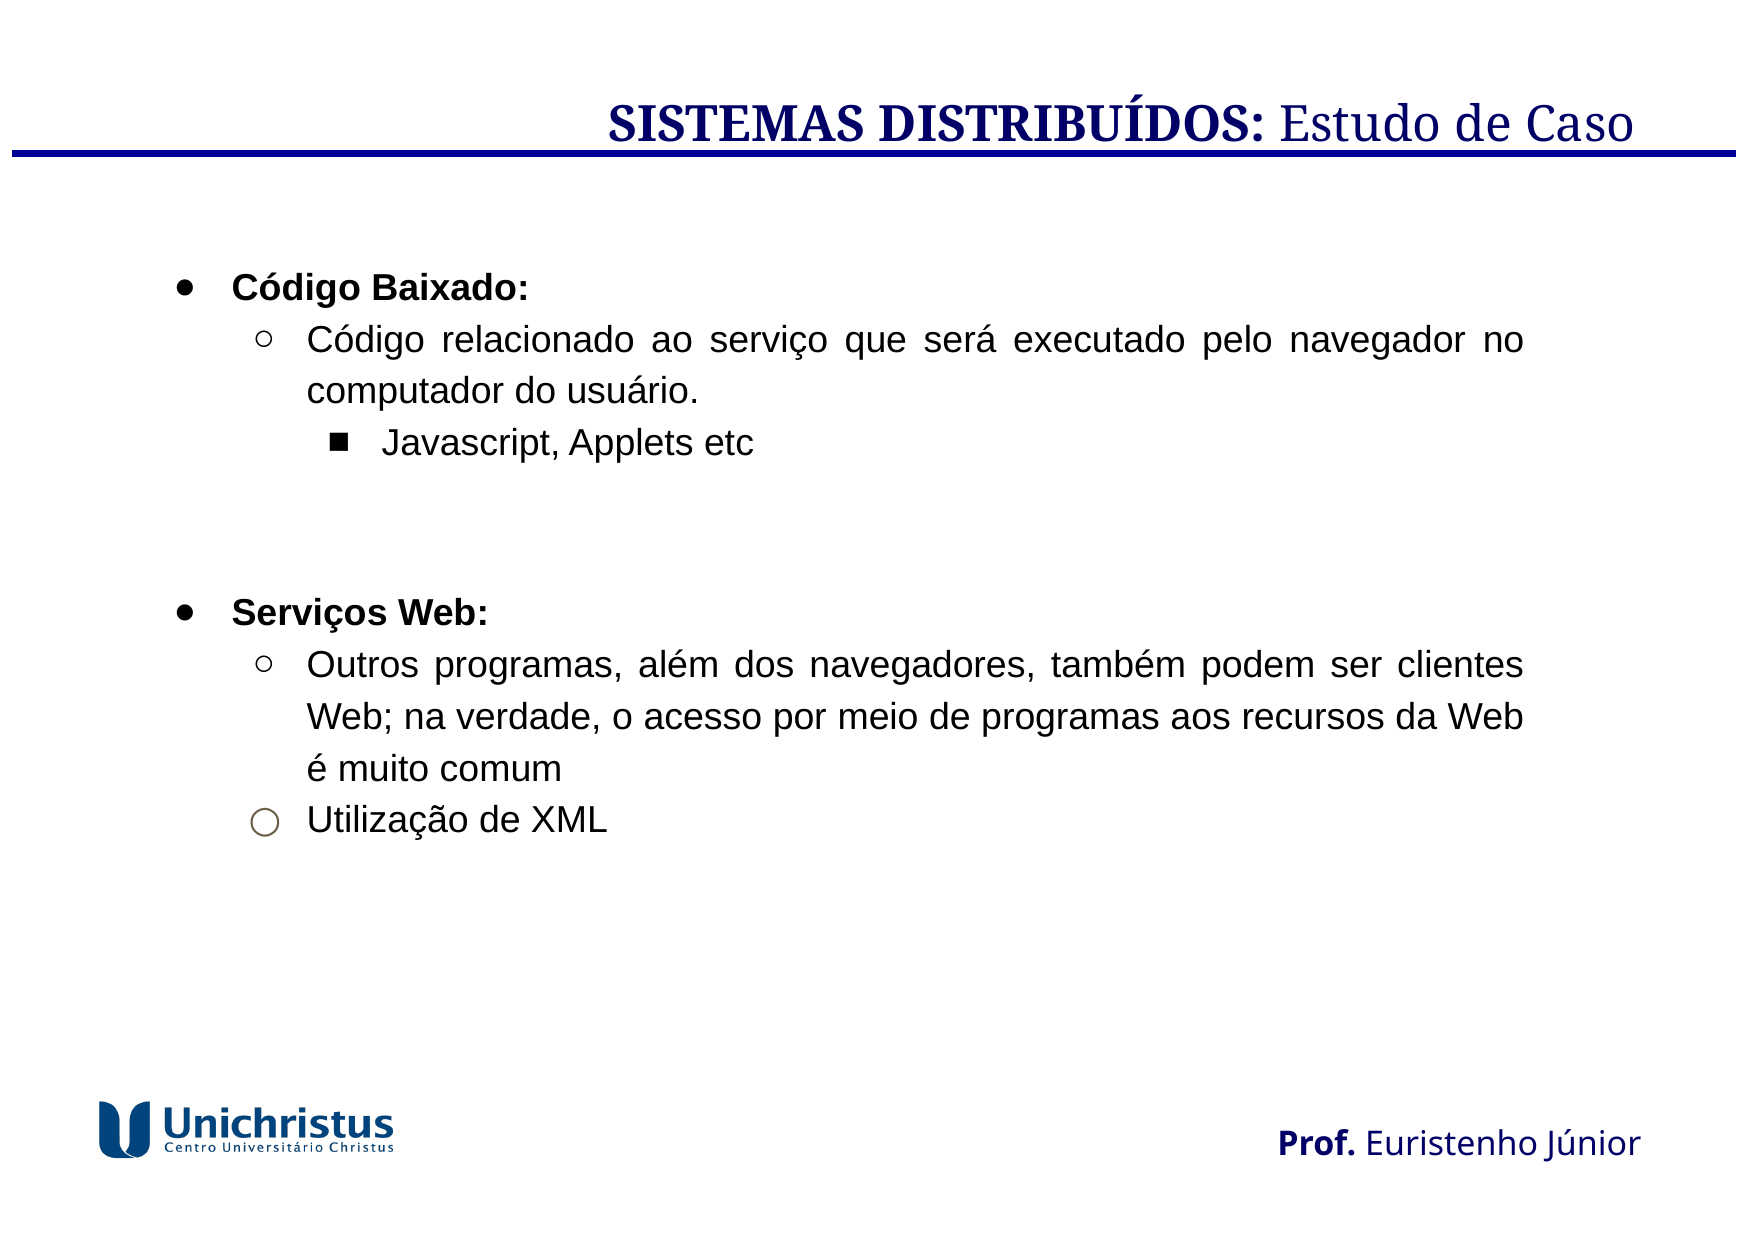

SISTEMAS DISTRIBUÍDOS: Estudo de Caso
Código Baixado:
Código relacionado ao serviço que será executado pelo navegador no computador do usuário.
Javascript, Applets etc
Serviços Web:
Outros programas, além dos navegadores, também podem ser clientes Web; na verdade, o acesso por meio de programas aos recursos da Web é muito comum
Utilização de XML
Prof. Euristenho Júnior